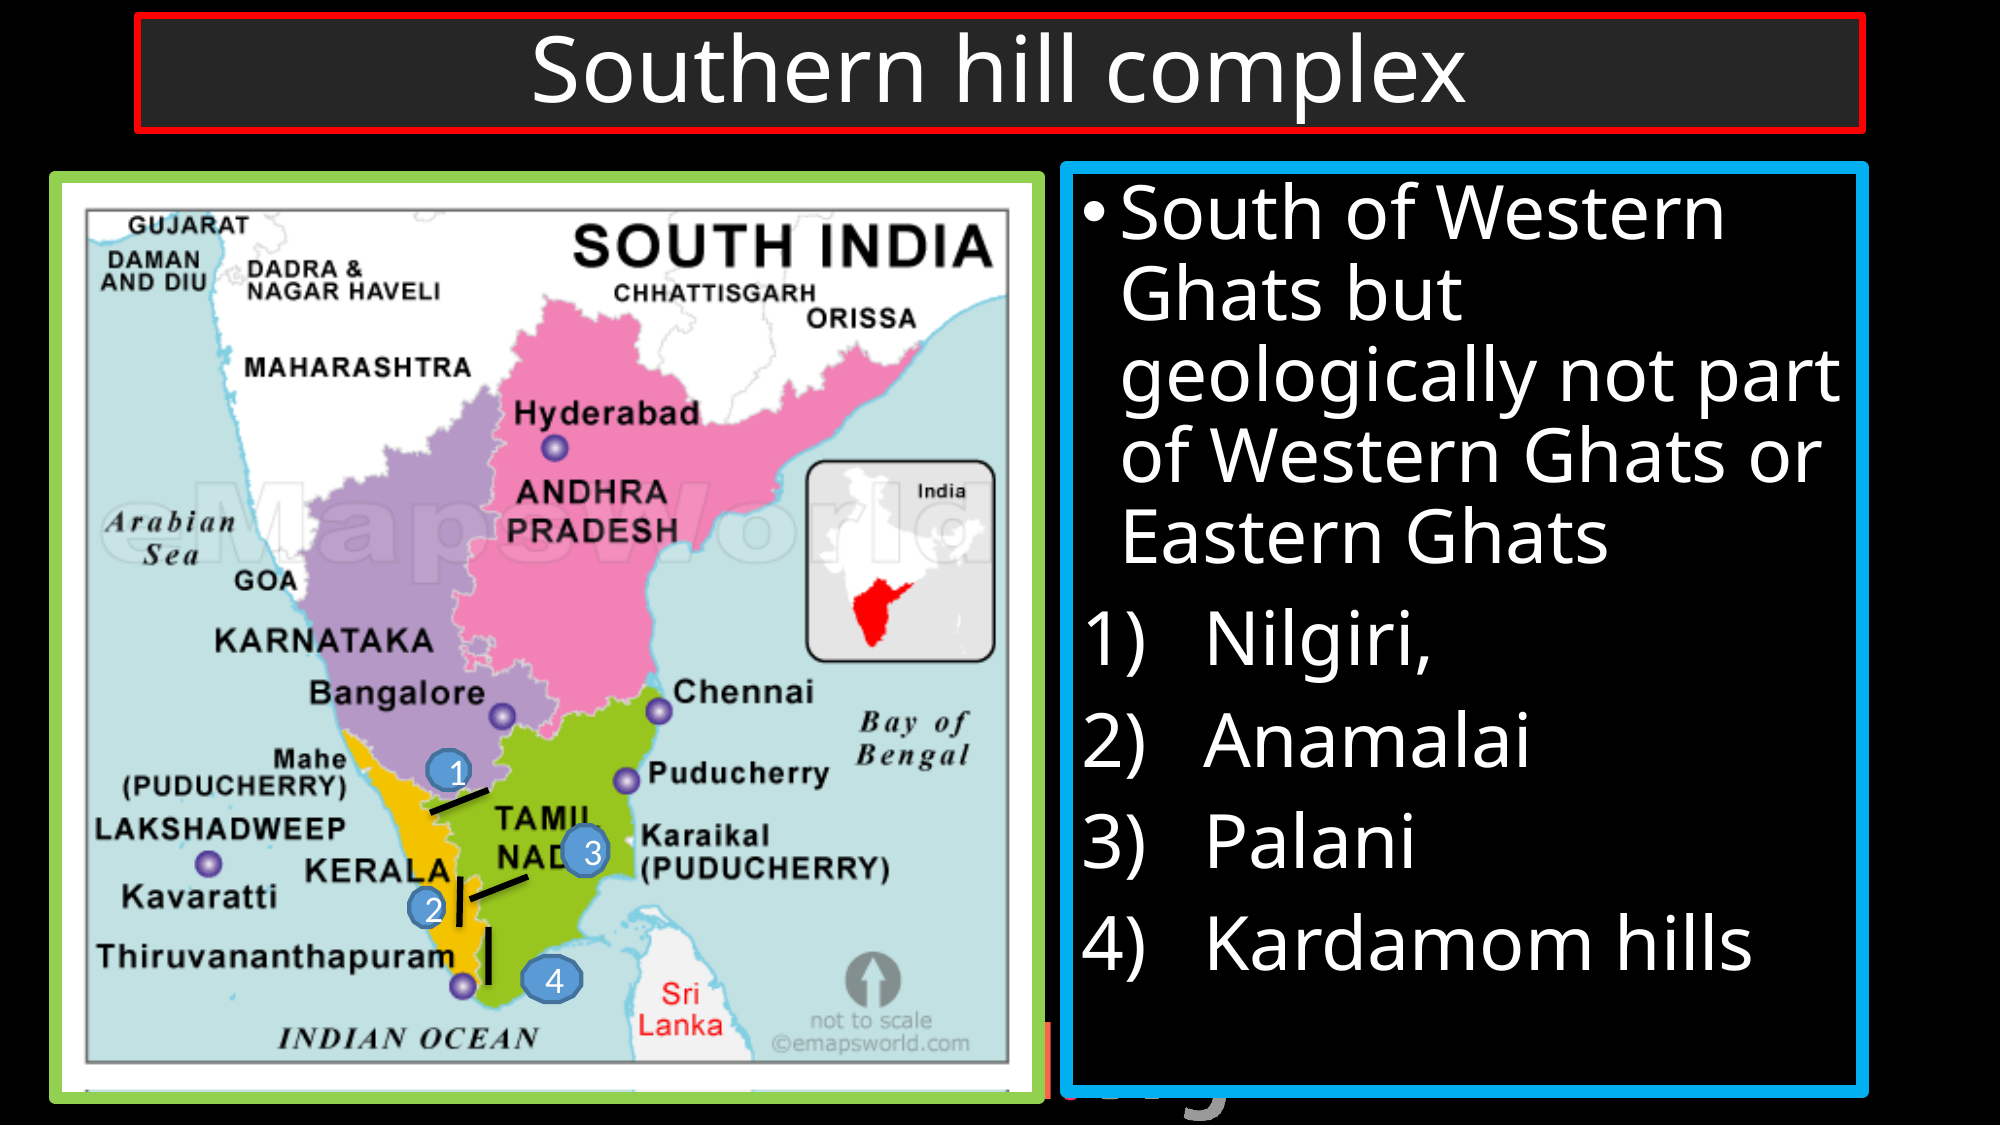

Southern hill complex
# South of Western Ghats but geologically not part of Western Ghats or Eastern Ghats
Nilgiri,
Anamalai
Palani
Kardamom hills
1
3
2
4